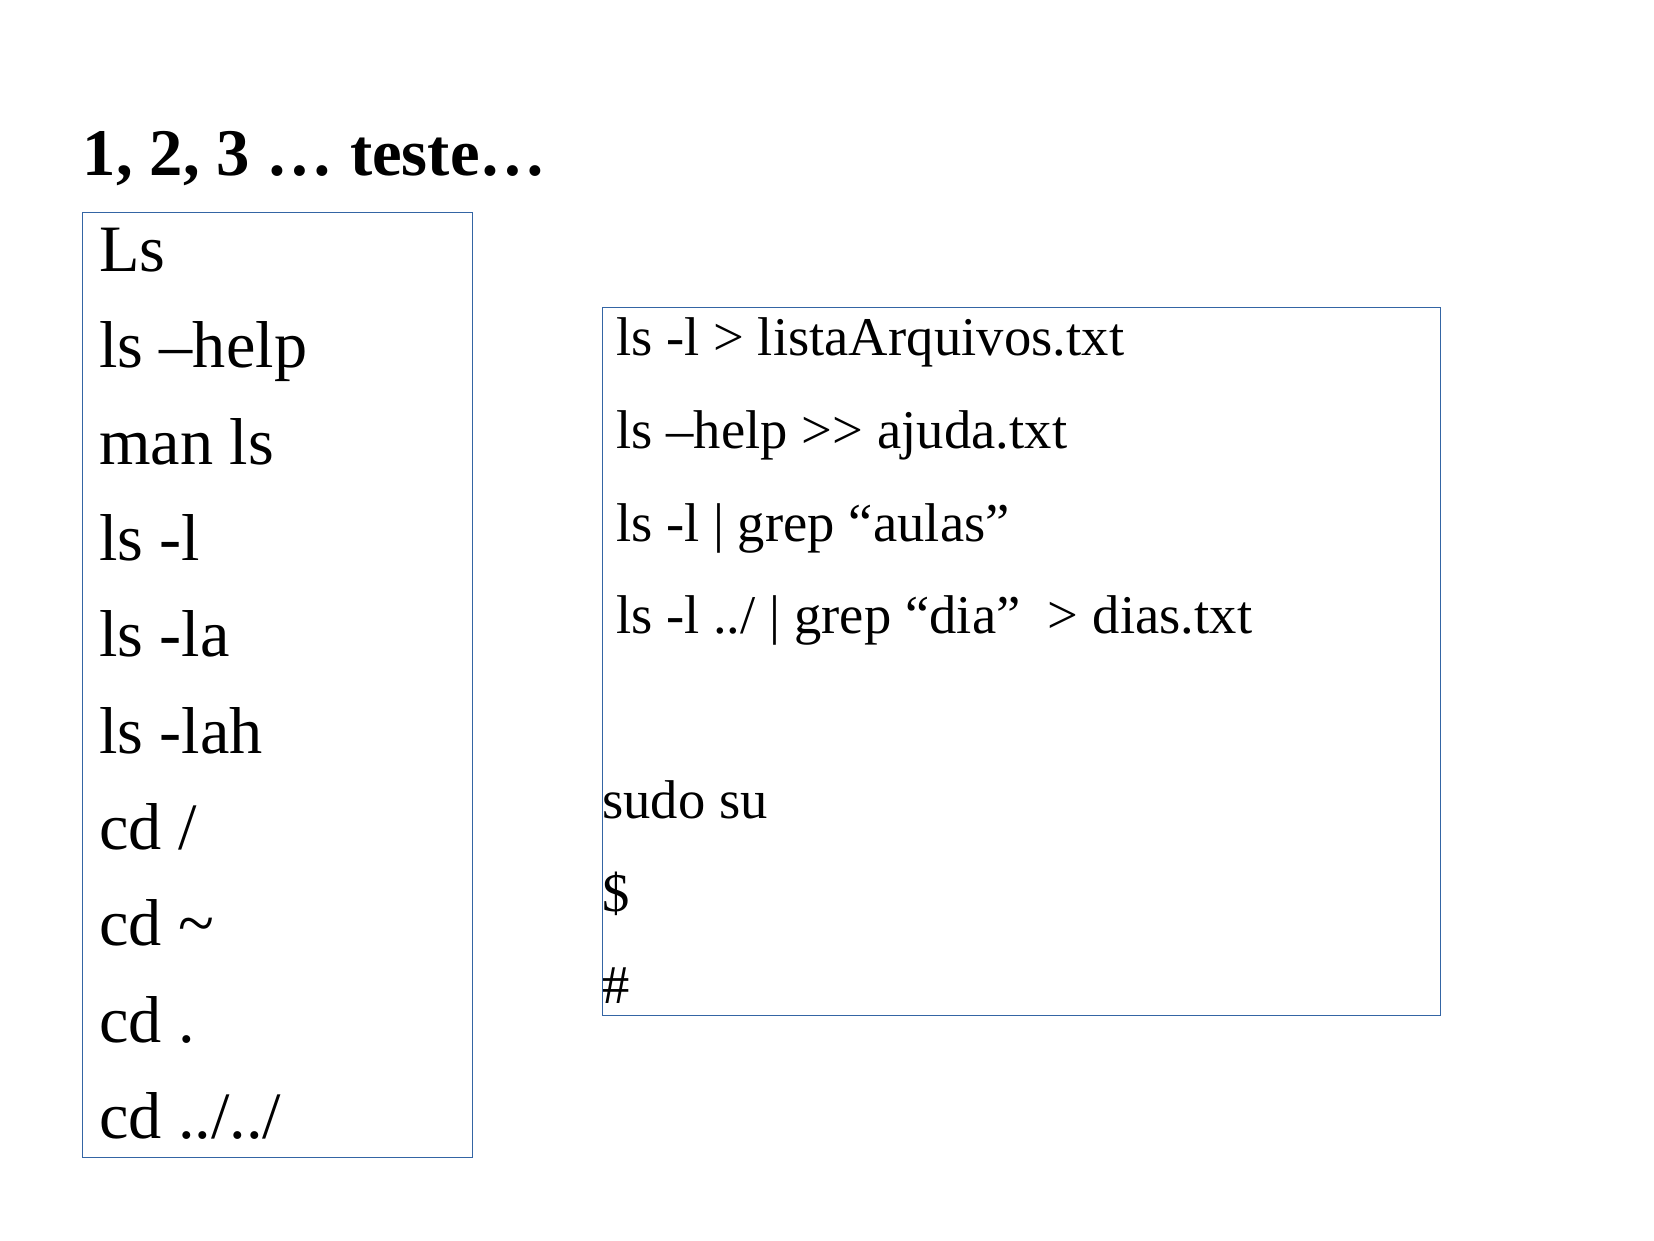

# 1, 2, 3 … teste…
 Ls
 ls –help
 man ls
 ls -l
 ls -la
 ls -lah
 cd /
 cd ~
 cd .
 cd ../../
 ls -l > listaArquivos.txt
 ls –help >> ajuda.txt
 ls -l | grep “aulas”
 ls -l ../ | grep “dia” > dias.txt
sudo su
$
#